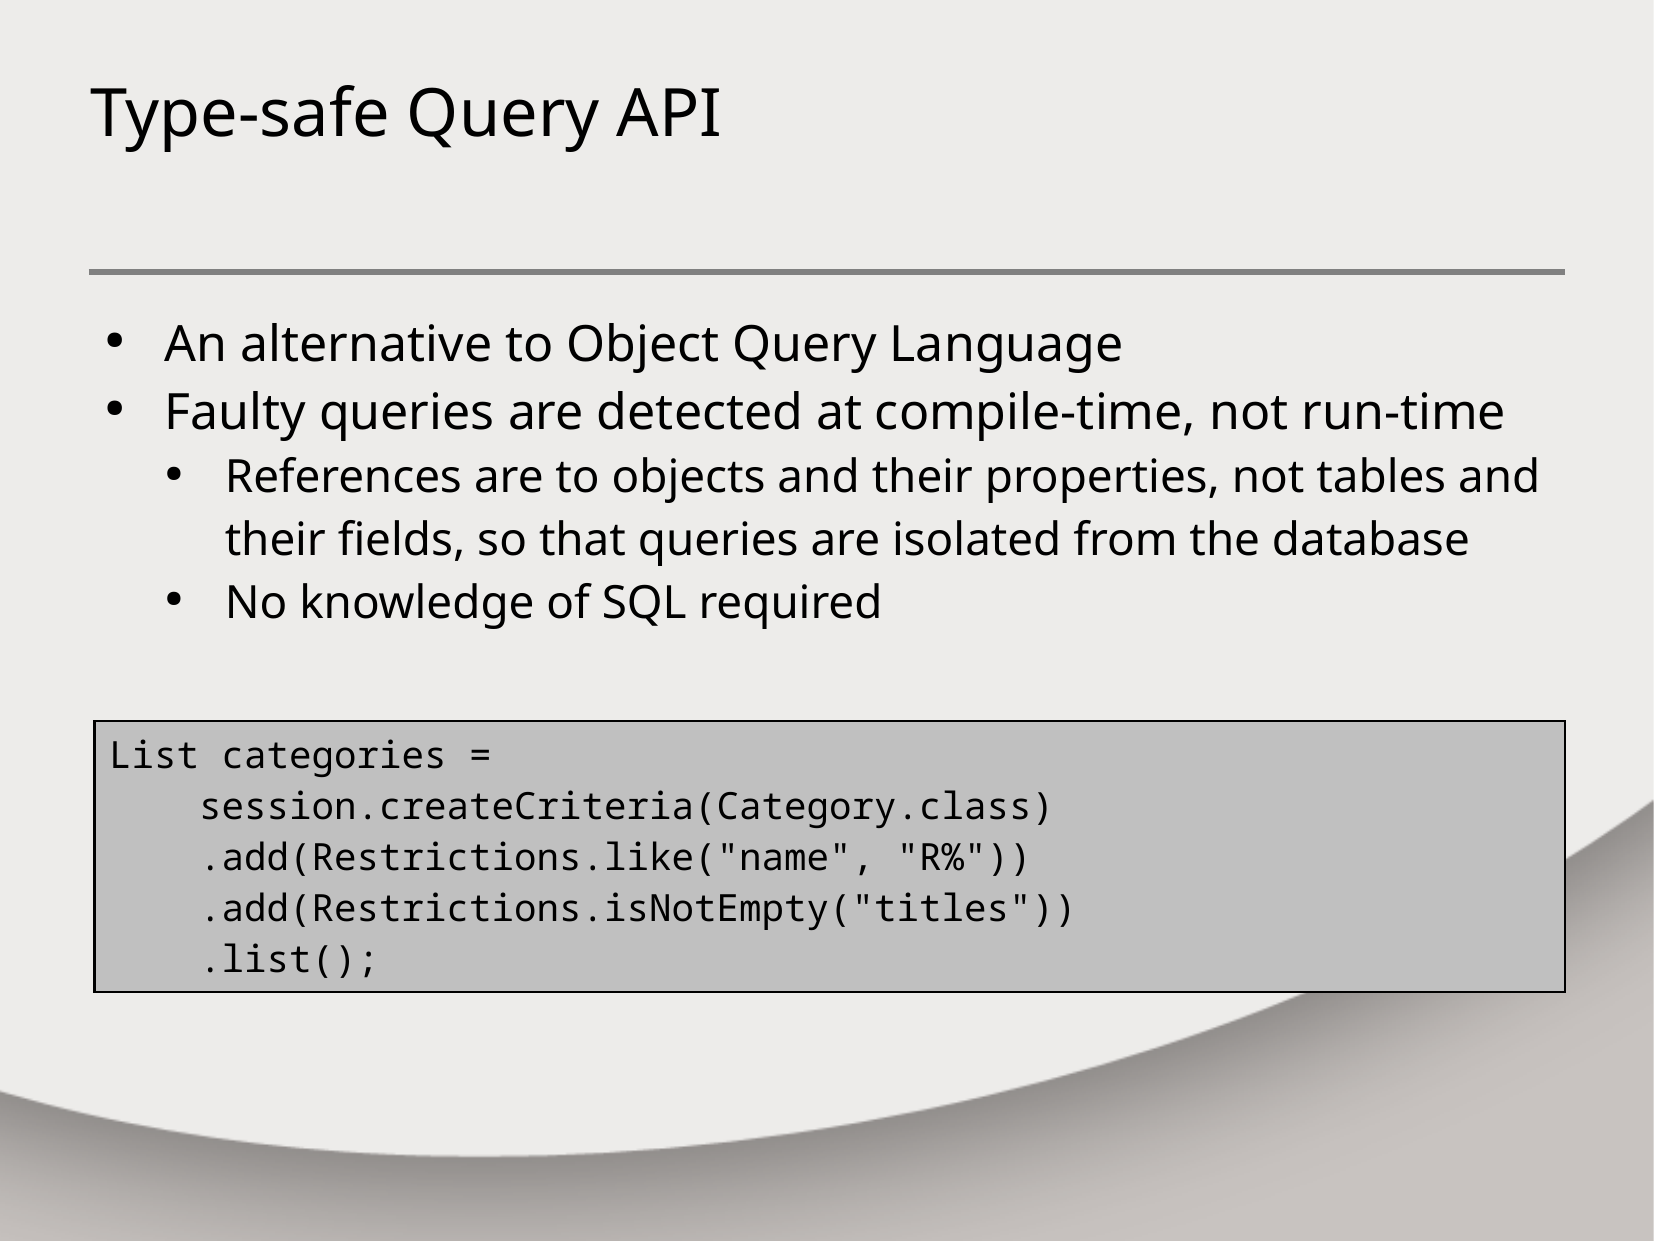

# Type-safe Query API
An alternative to Object Query Language
Faulty queries are detected at compile-time, not run-time
References are to objects and their properties, not tables and their fields, so that queries are isolated from the database
No knowledge of SQL required
List categories =
 session.createCriteria(Category.class)
 .add(Restrictions.like("name", "R%"))
 .add(Restrictions.isNotEmpty("titles"))
 .list();